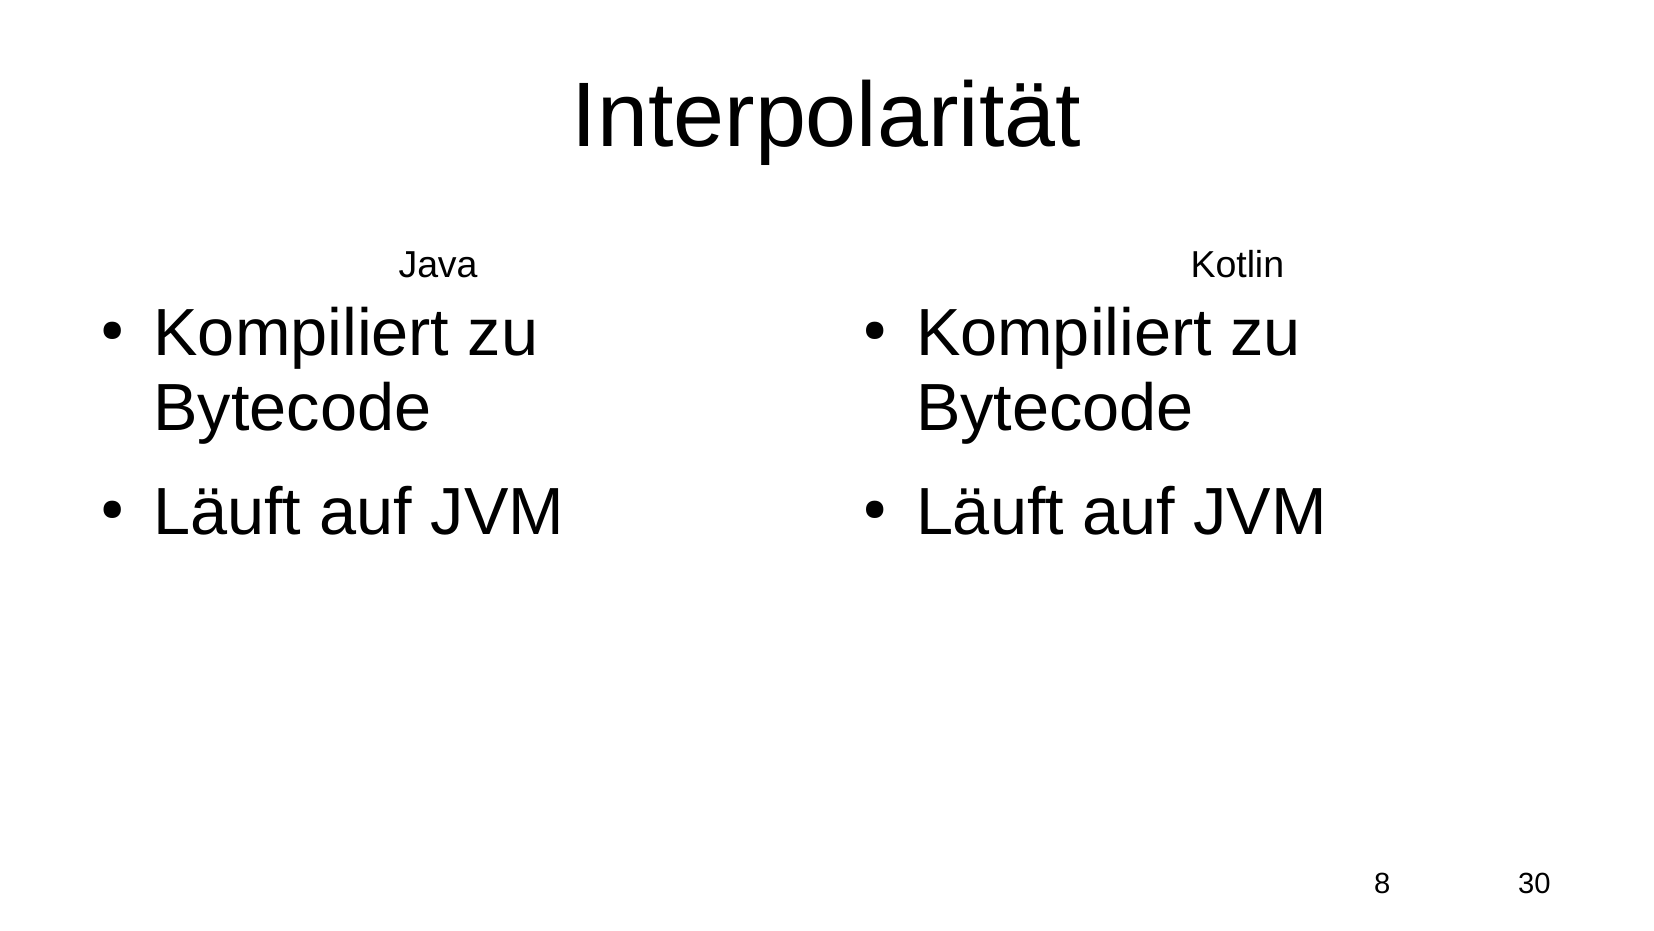

# Interpolarität
Java
Kotlin
Kompiliert zu Bytecode
Läuft auf JVM
Kompiliert zu Bytecode
Läuft auf JVM